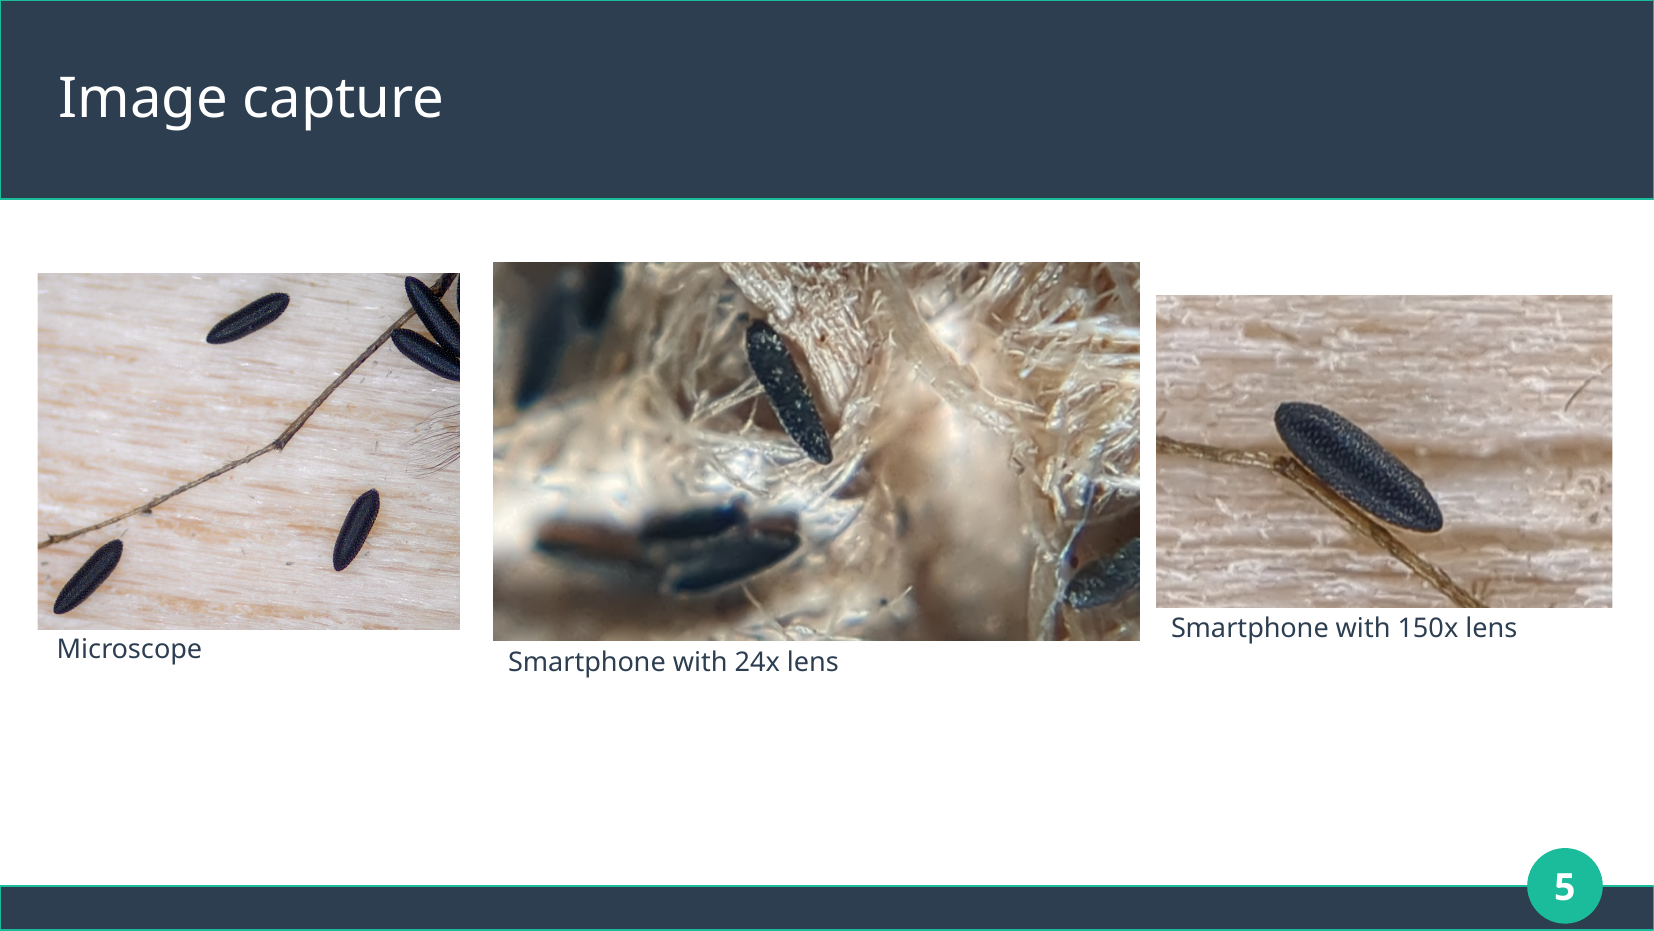

# Image capture
Smartphone with 24x lens
Microscope
Smartphone with 150x lens
5